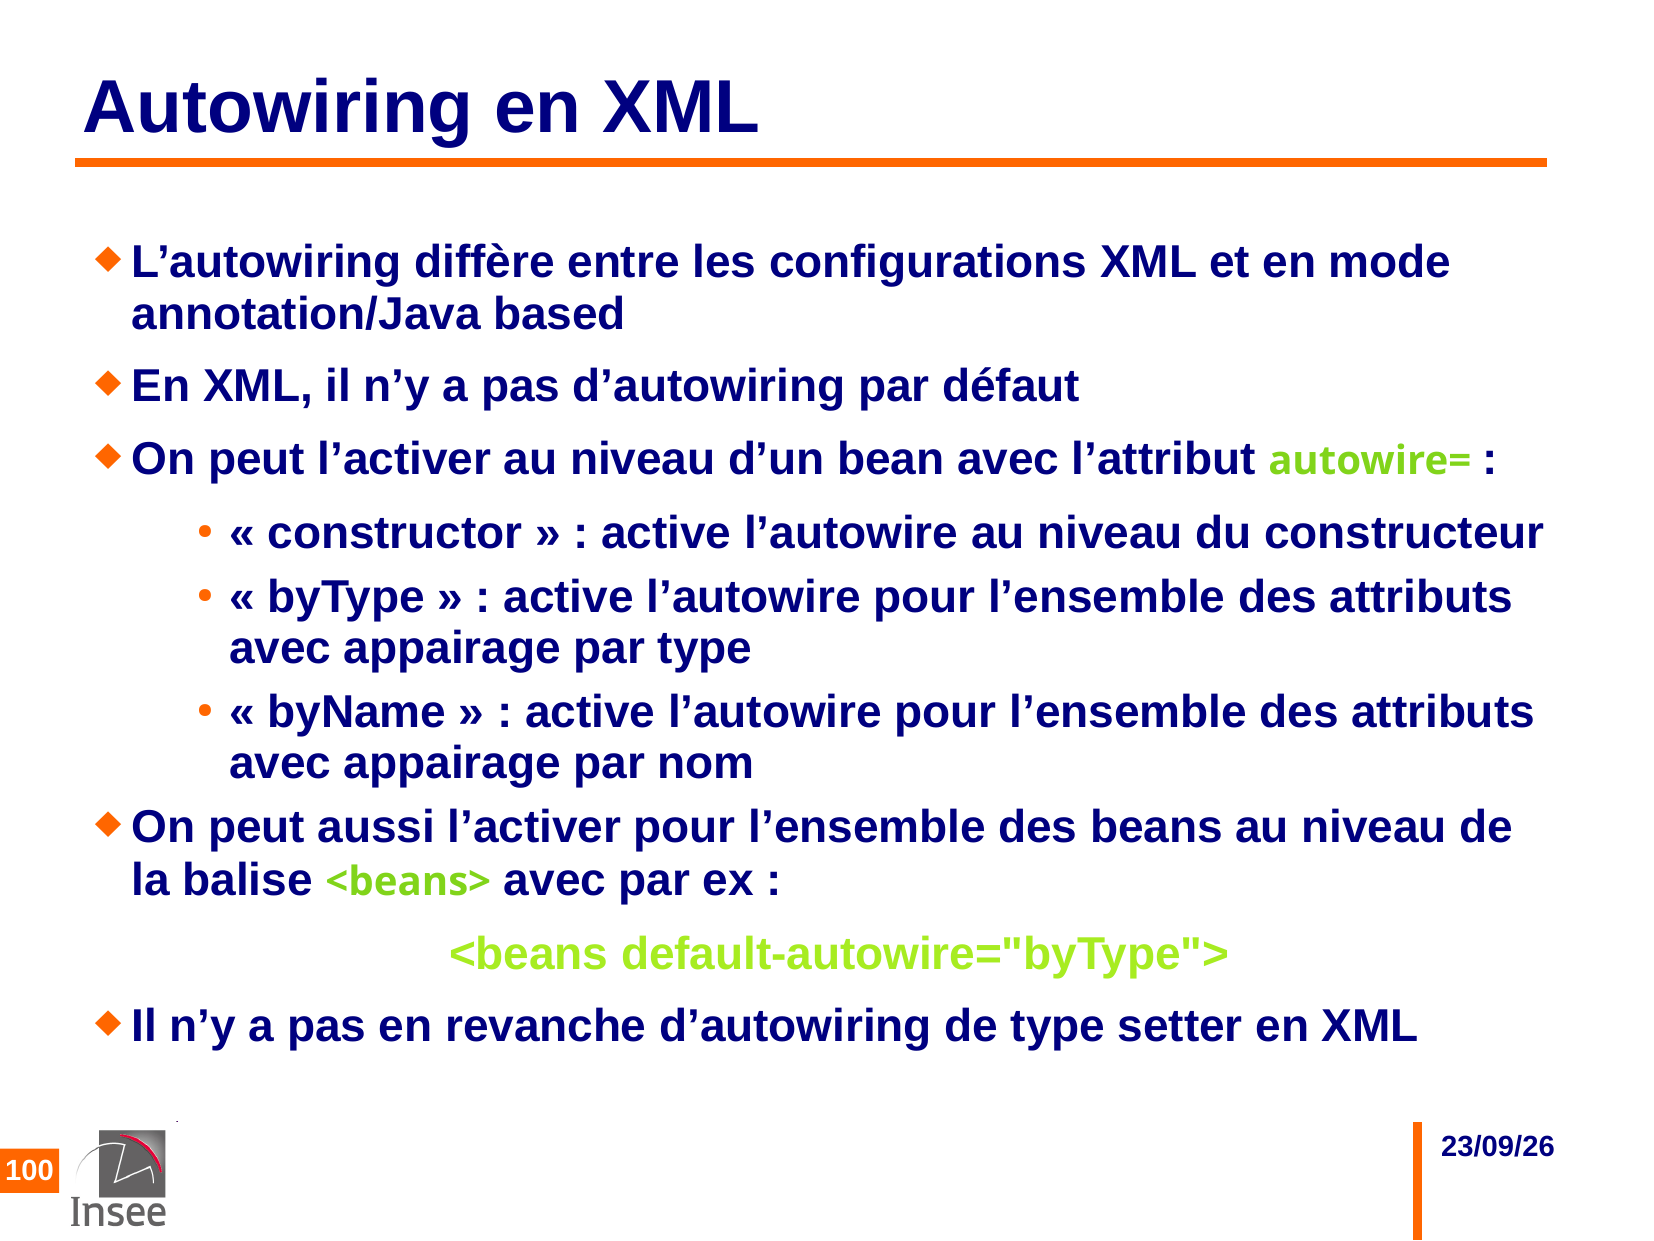

# Autowiring en XML
L’autowiring diffère entre les configurations XML et en mode annotation/Java based
En XML, il n’y a pas d’autowiring par défaut
On peut l’activer au niveau d’un bean avec l’attribut autowire= :
« constructor » : active l’autowire au niveau du constructeur
« byType » : active l’autowire pour l’ensemble des attributs avec appairage par type
« byName » : active l’autowire pour l’ensemble des attributs avec appairage par nom
On peut aussi l’activer pour l’ensemble des beans au niveau de la balise <beans> avec par ex :
<beans default-autowire="byType">
Il n’y a pas en revanche d’autowiring de type setter en XML
100